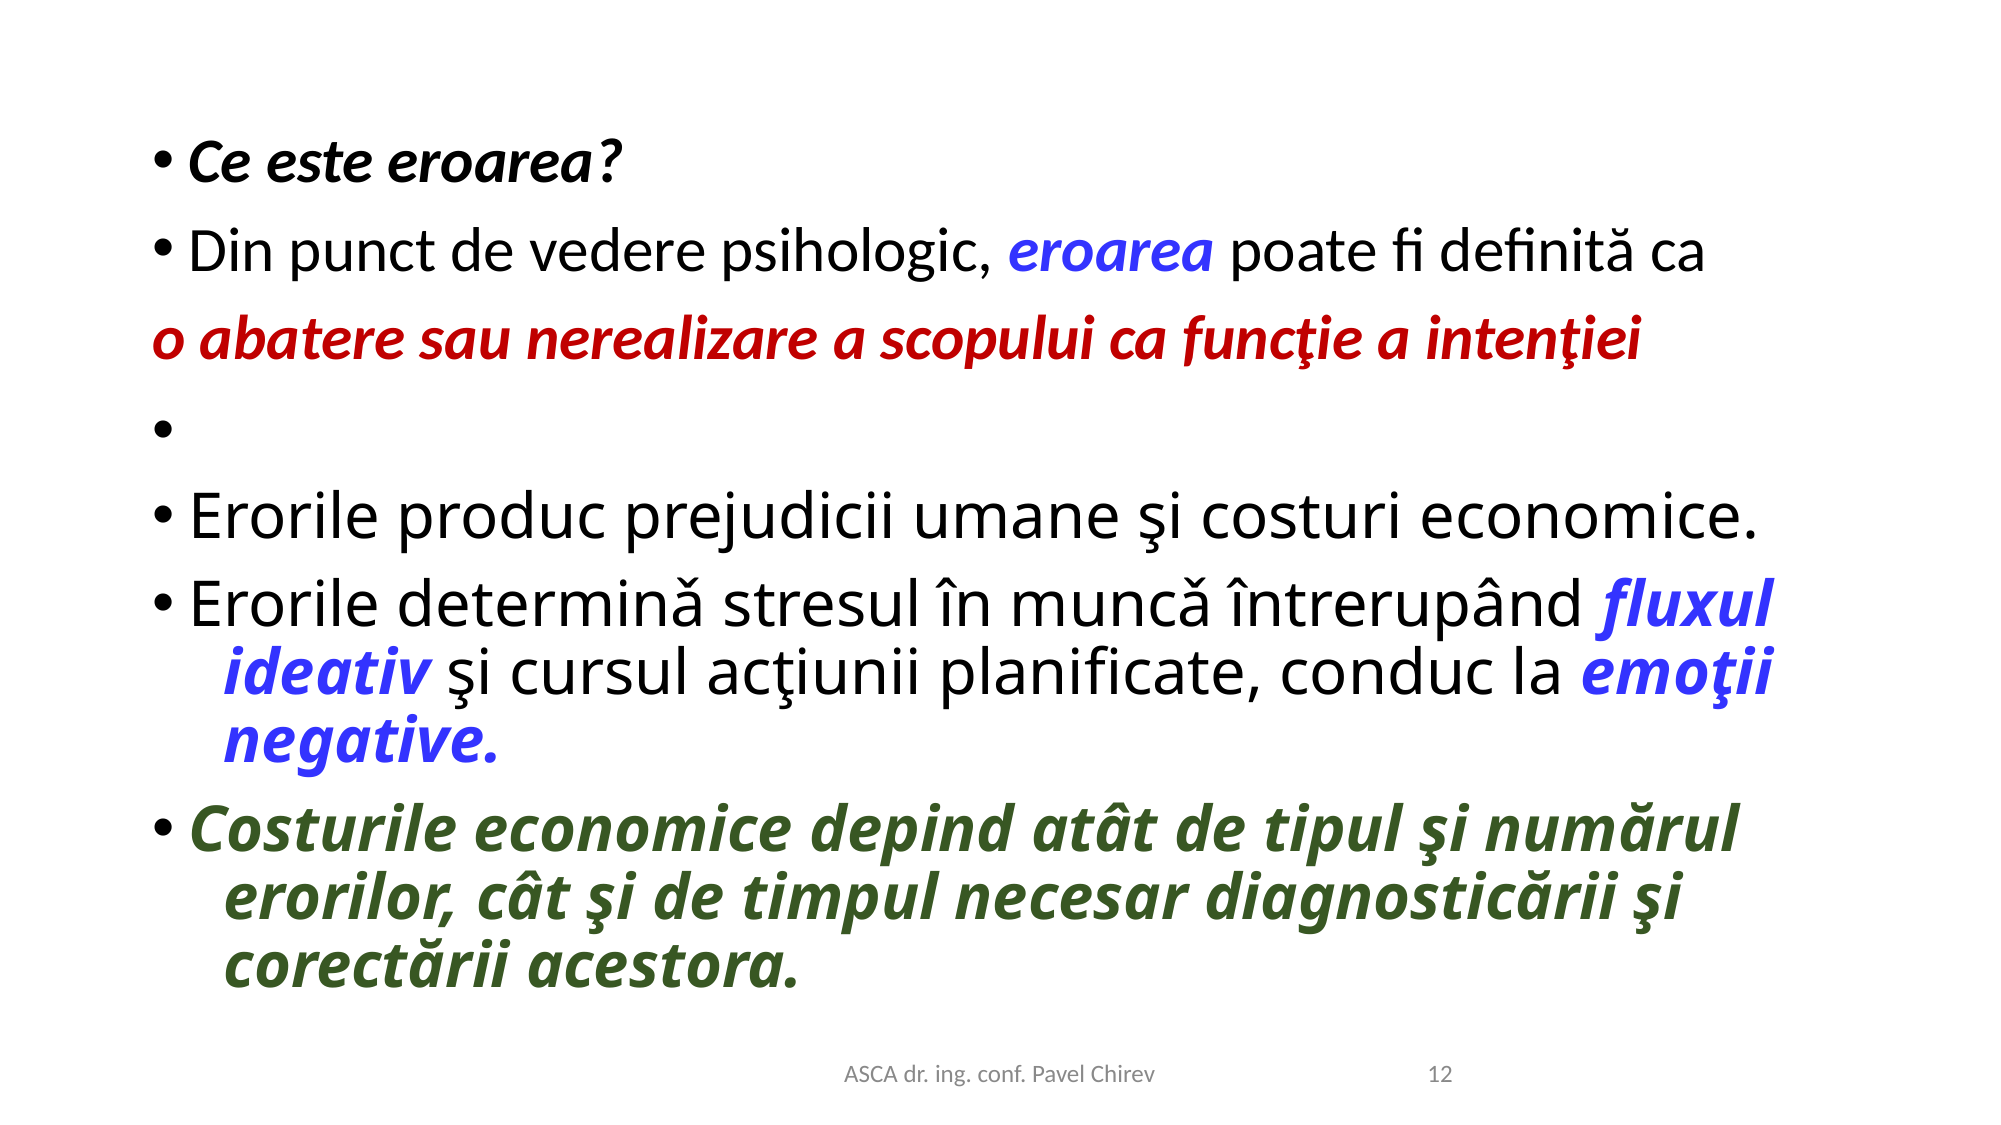

# Ce este eroarea?
Din punct de vedere psihologic, eroarea poate fi definită ca
o abatere sau nerealizare a scopului ca funcţie a intenţiei
Erorile produc prejudicii umane şi costuri economice.
Erorile determinǎ stresul în muncǎ întrerupând fluxul ideativ şi cursul acţiunii planificate, conduc la emoţii negative.
Costurile economice depind atât de tipul şi numărul erorilor, cât şi de timpul necesar diagnosticării şi corectării acestora.
ASCA dr. ing. conf. Pavel Chirev
12